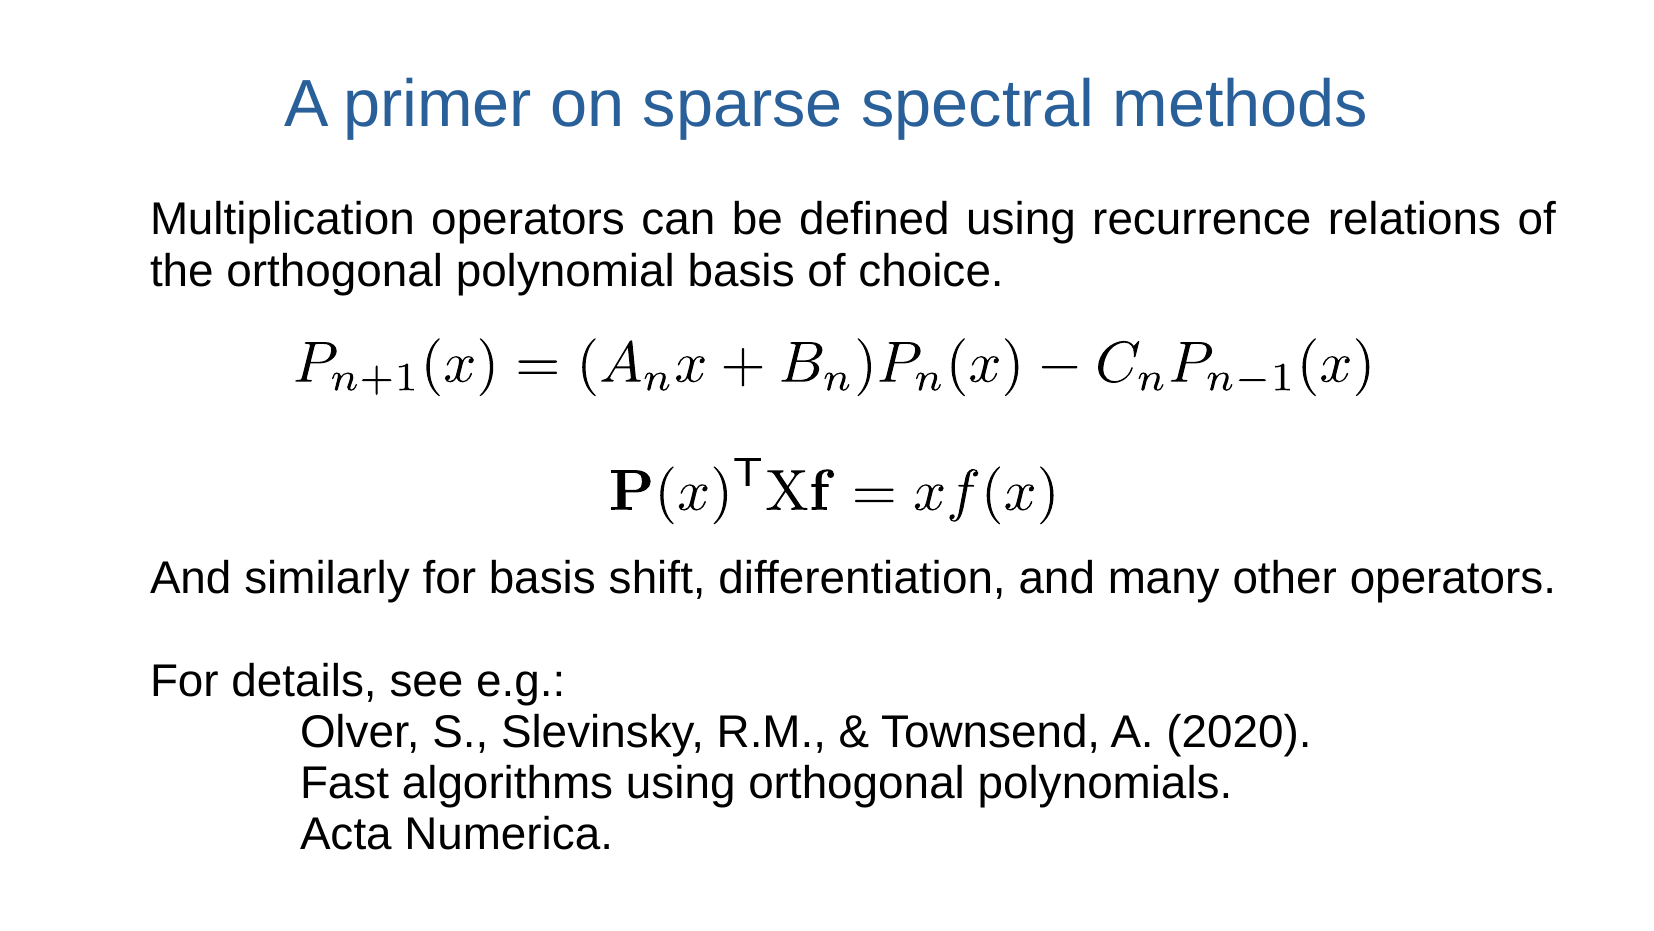

# A primer on sparse spectral methods
Multiplication operators can be defined using recurrence relations of the orthogonal polynomial basis of choice.
And similarly for basis shift, differentiation, and many other operators.
For details, see e.g.:
		Olver, S., Slevinsky, R.M., & Townsend, A. (2020).
		Fast algorithms using orthogonal polynomials.
		Acta Numerica.